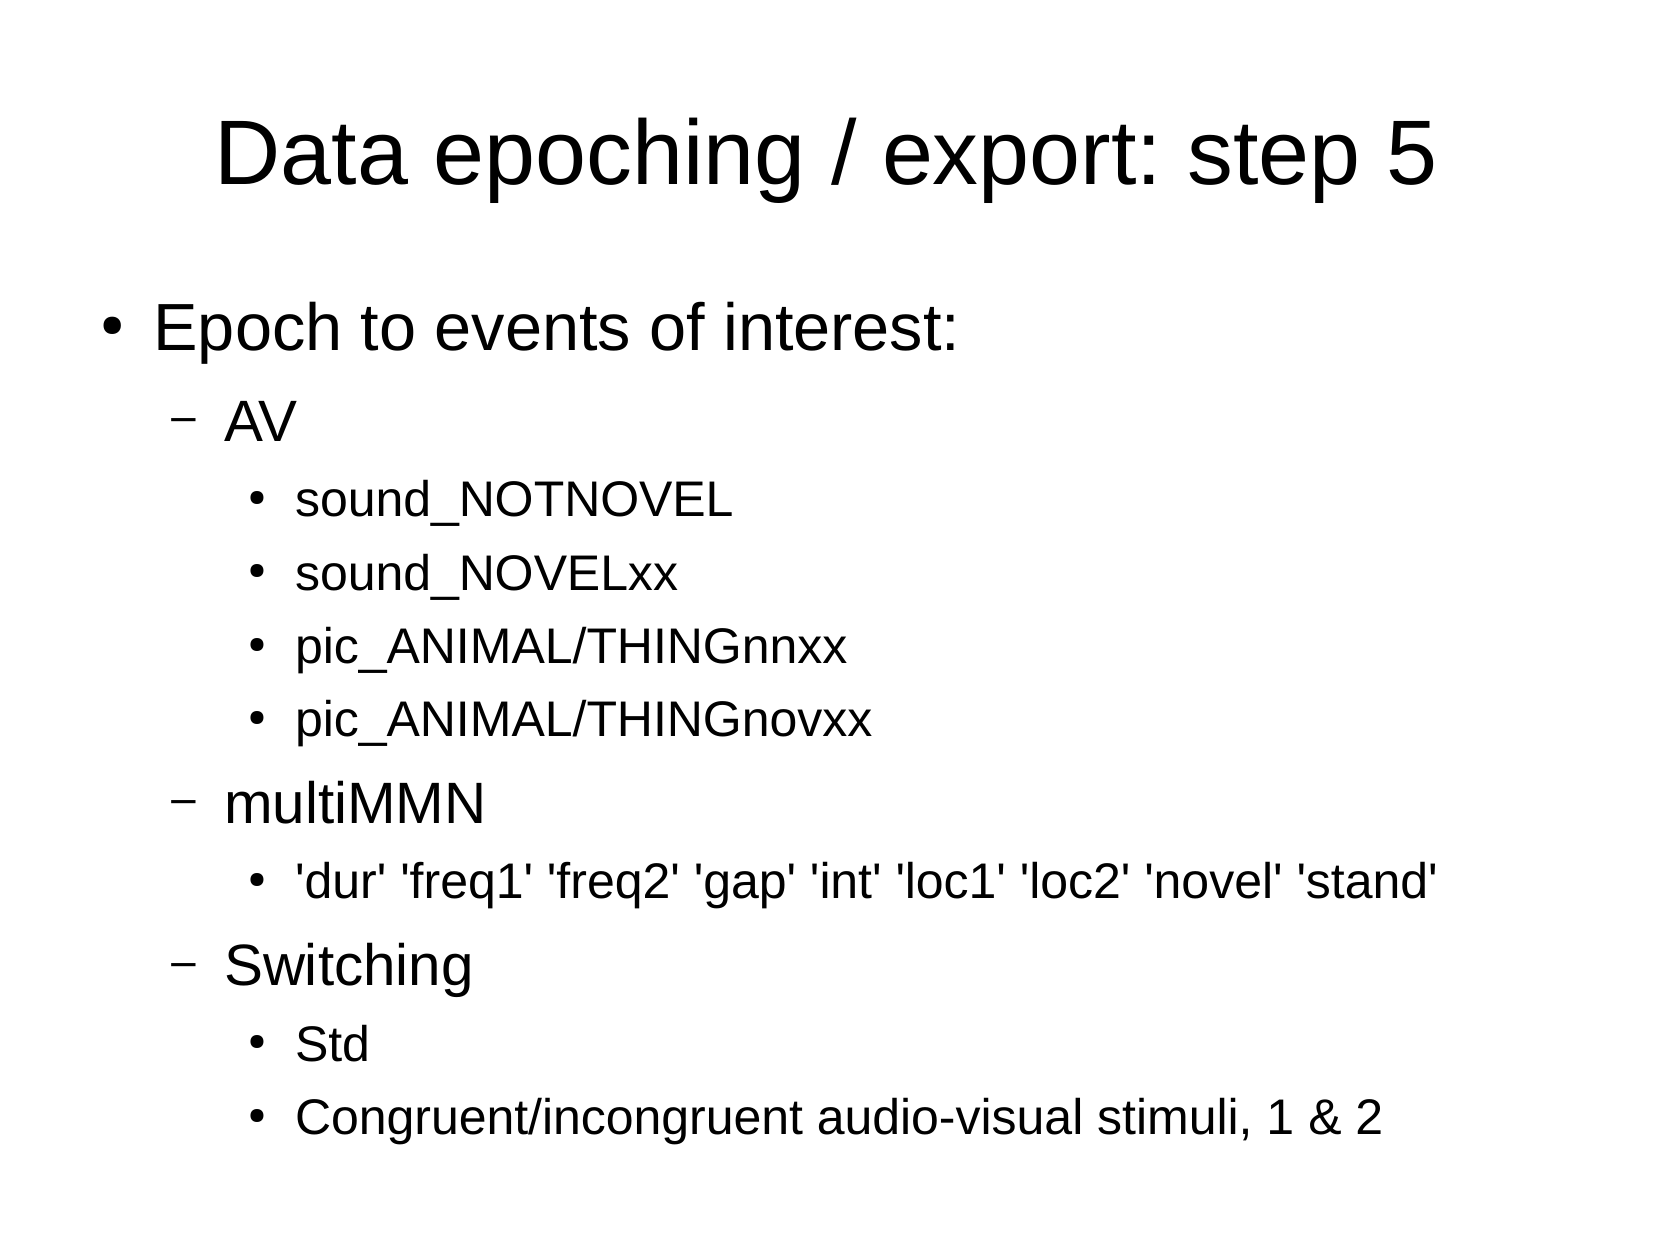

# Data epoching / export: step 5
Epoch to events of interest:
AV
sound_NOTNOVEL
sound_NOVELxx
pic_ANIMAL/THINGnnxx
pic_ANIMAL/THINGnovxx
multiMMN
'dur' 'freq1' 'freq2' 'gap' 'int' 'loc1' 'loc2' 'novel' 'stand'
Switching
Std
Congruent/incongruent audio-visual stimuli, 1 & 2